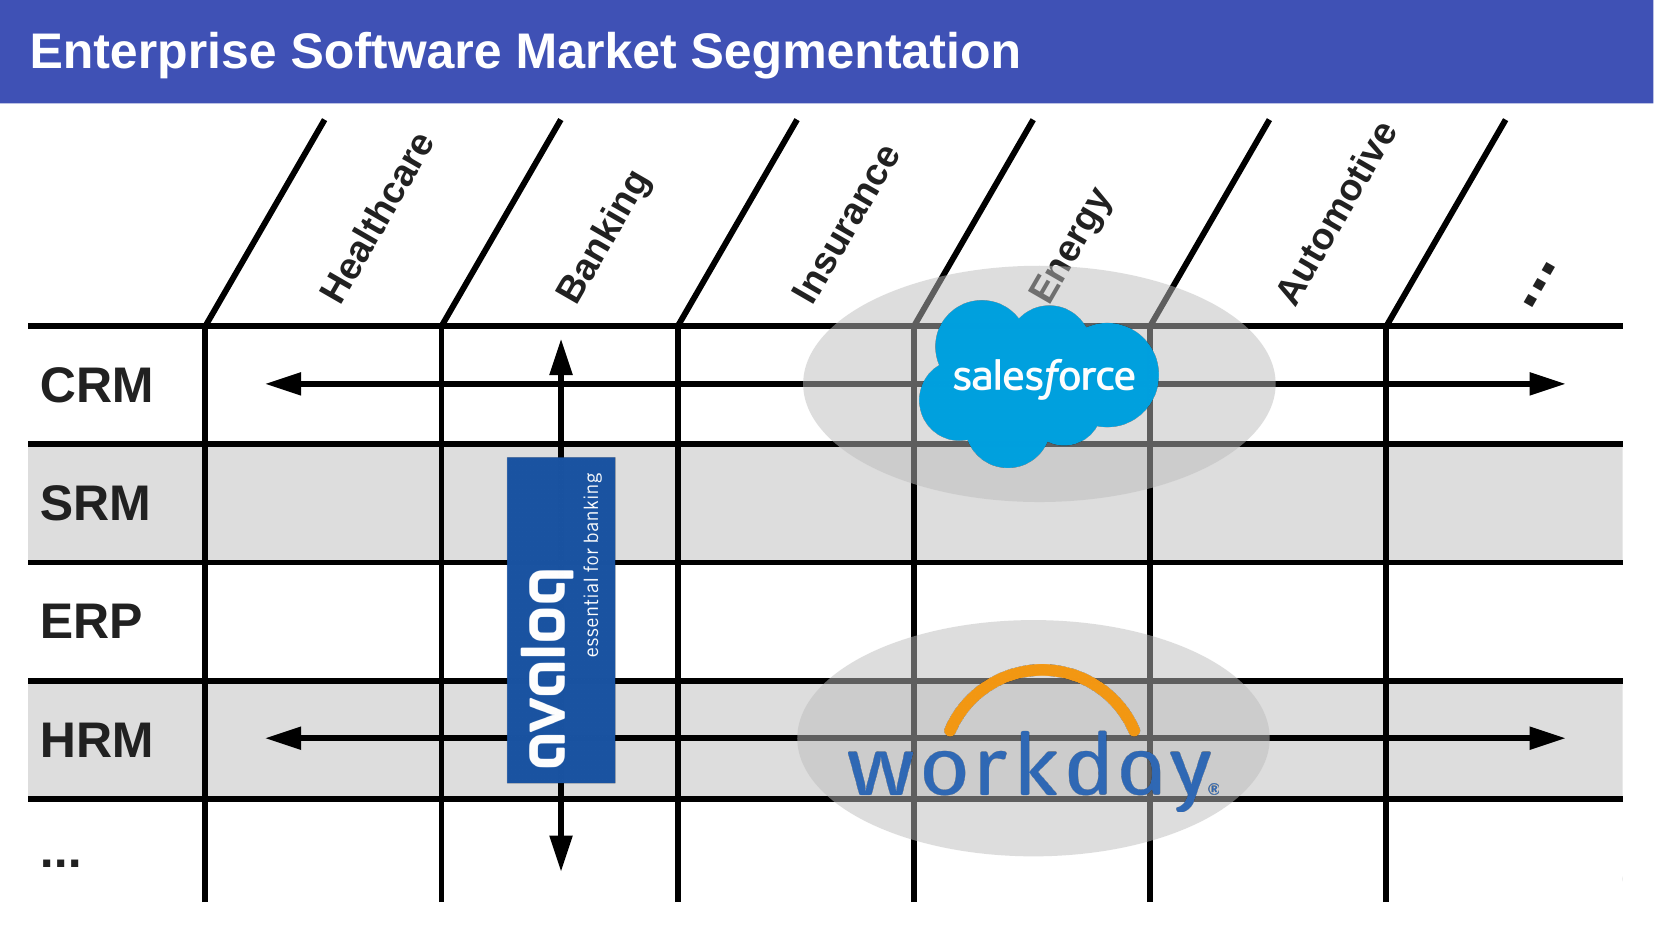

# Enterprise Software Market Segmentation
Healthcare
Banking
Insurance
Energy
...
Automotive
CRM
SRM
ERP
HRM
...
Commercial Open Source Startups
35
© 2021 Dirk Riehle - Some Rights Reserved